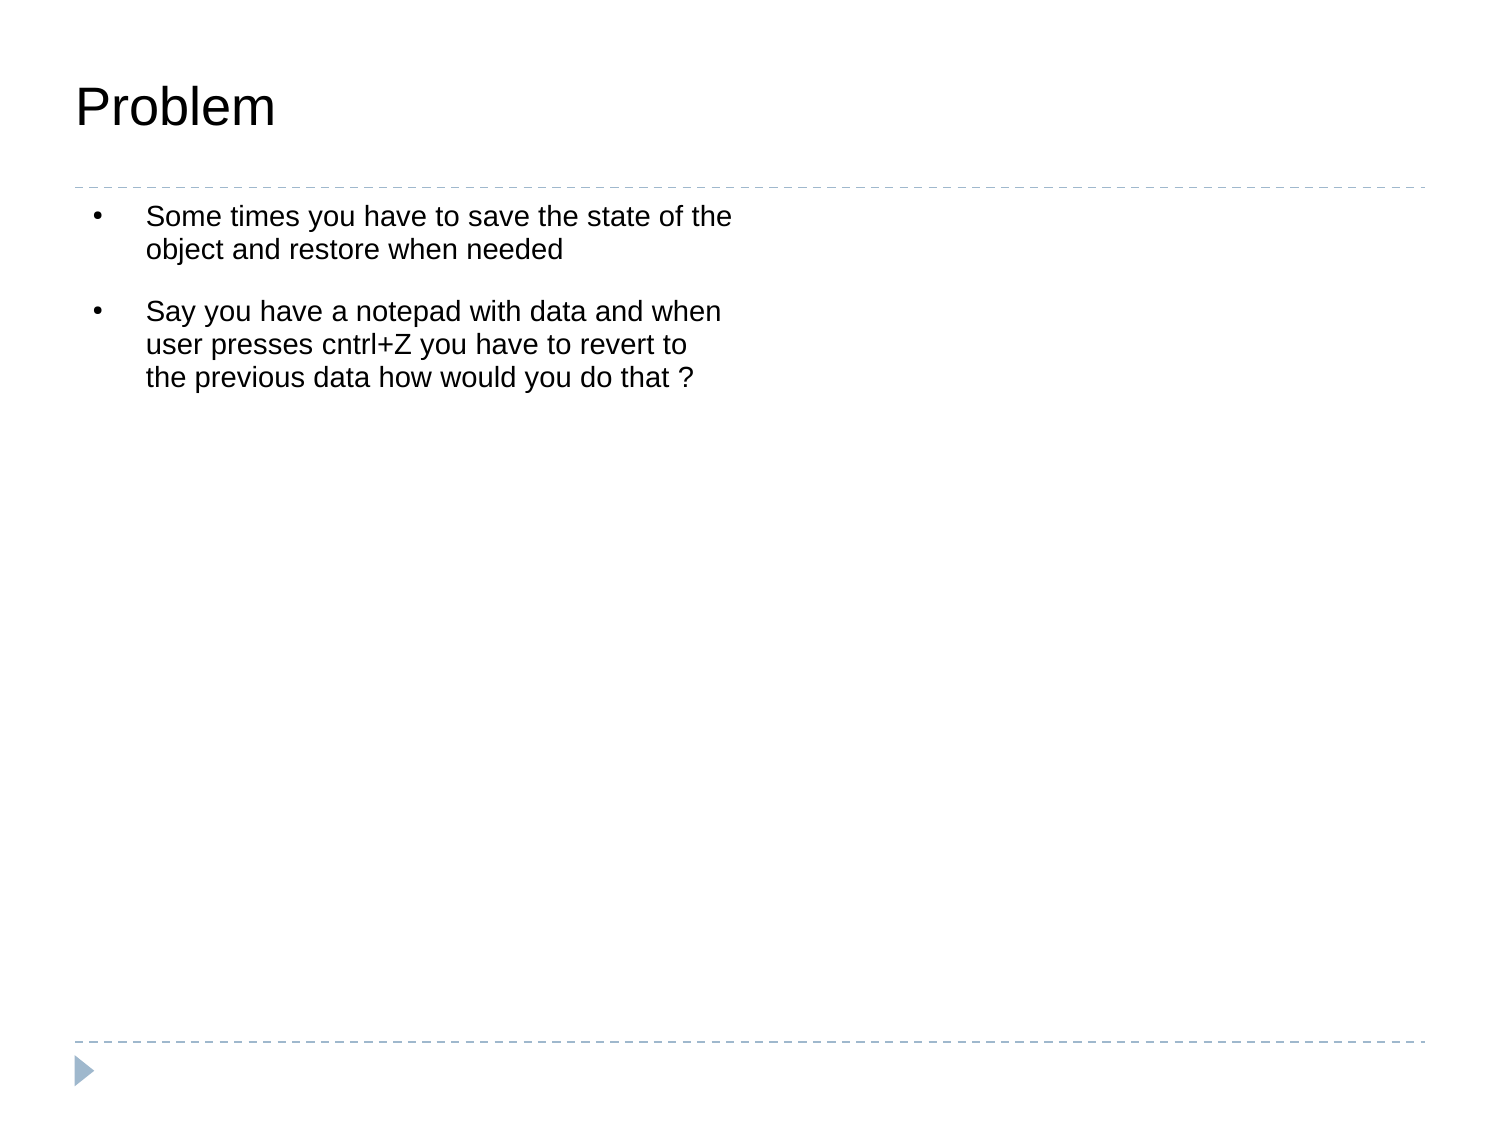

# Problem
Some times you have to save the state of the object and restore when needed
Say you have a notepad with data and when user presses cntrl+Z you have to revert to the previous data how would you do that ?